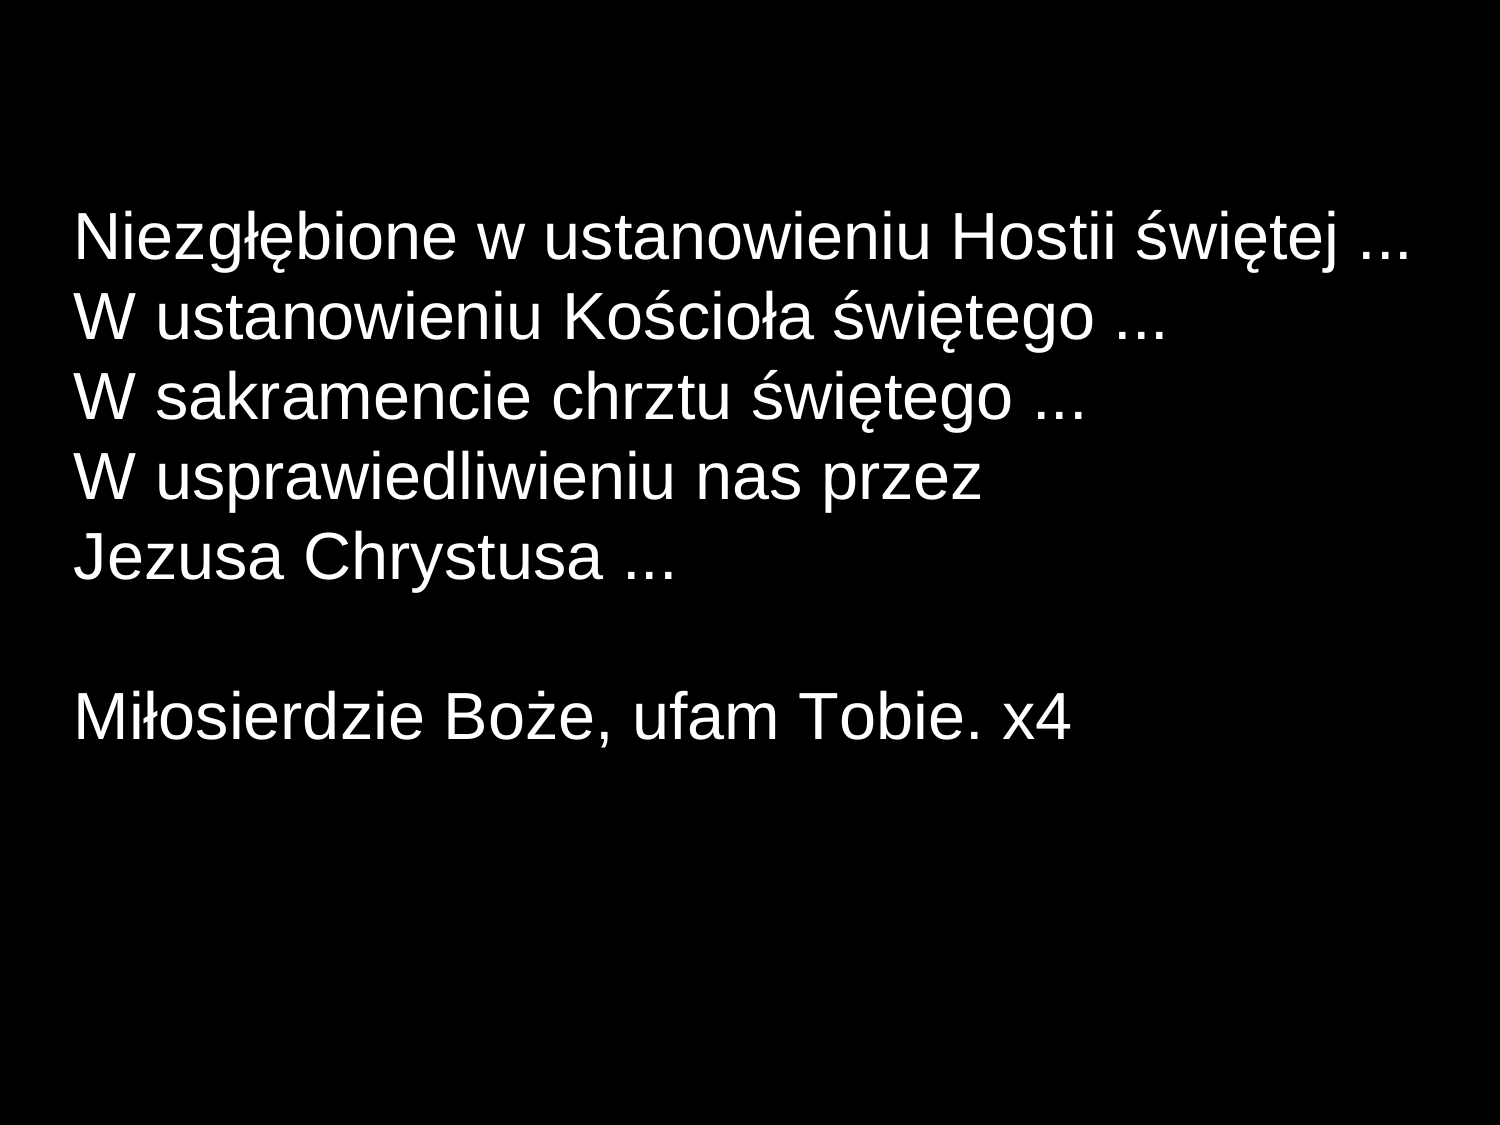

Niezgłębione w ustanowieniu Hostii świętej ...
W ustanowieniu Kościoła świętego ...
W sakramencie chrztu świętego ...
W usprawiedliwieniu nas przez
Jezusa Chrystusa ...
Miłosierdzie Boże, ufam Tobie. x4